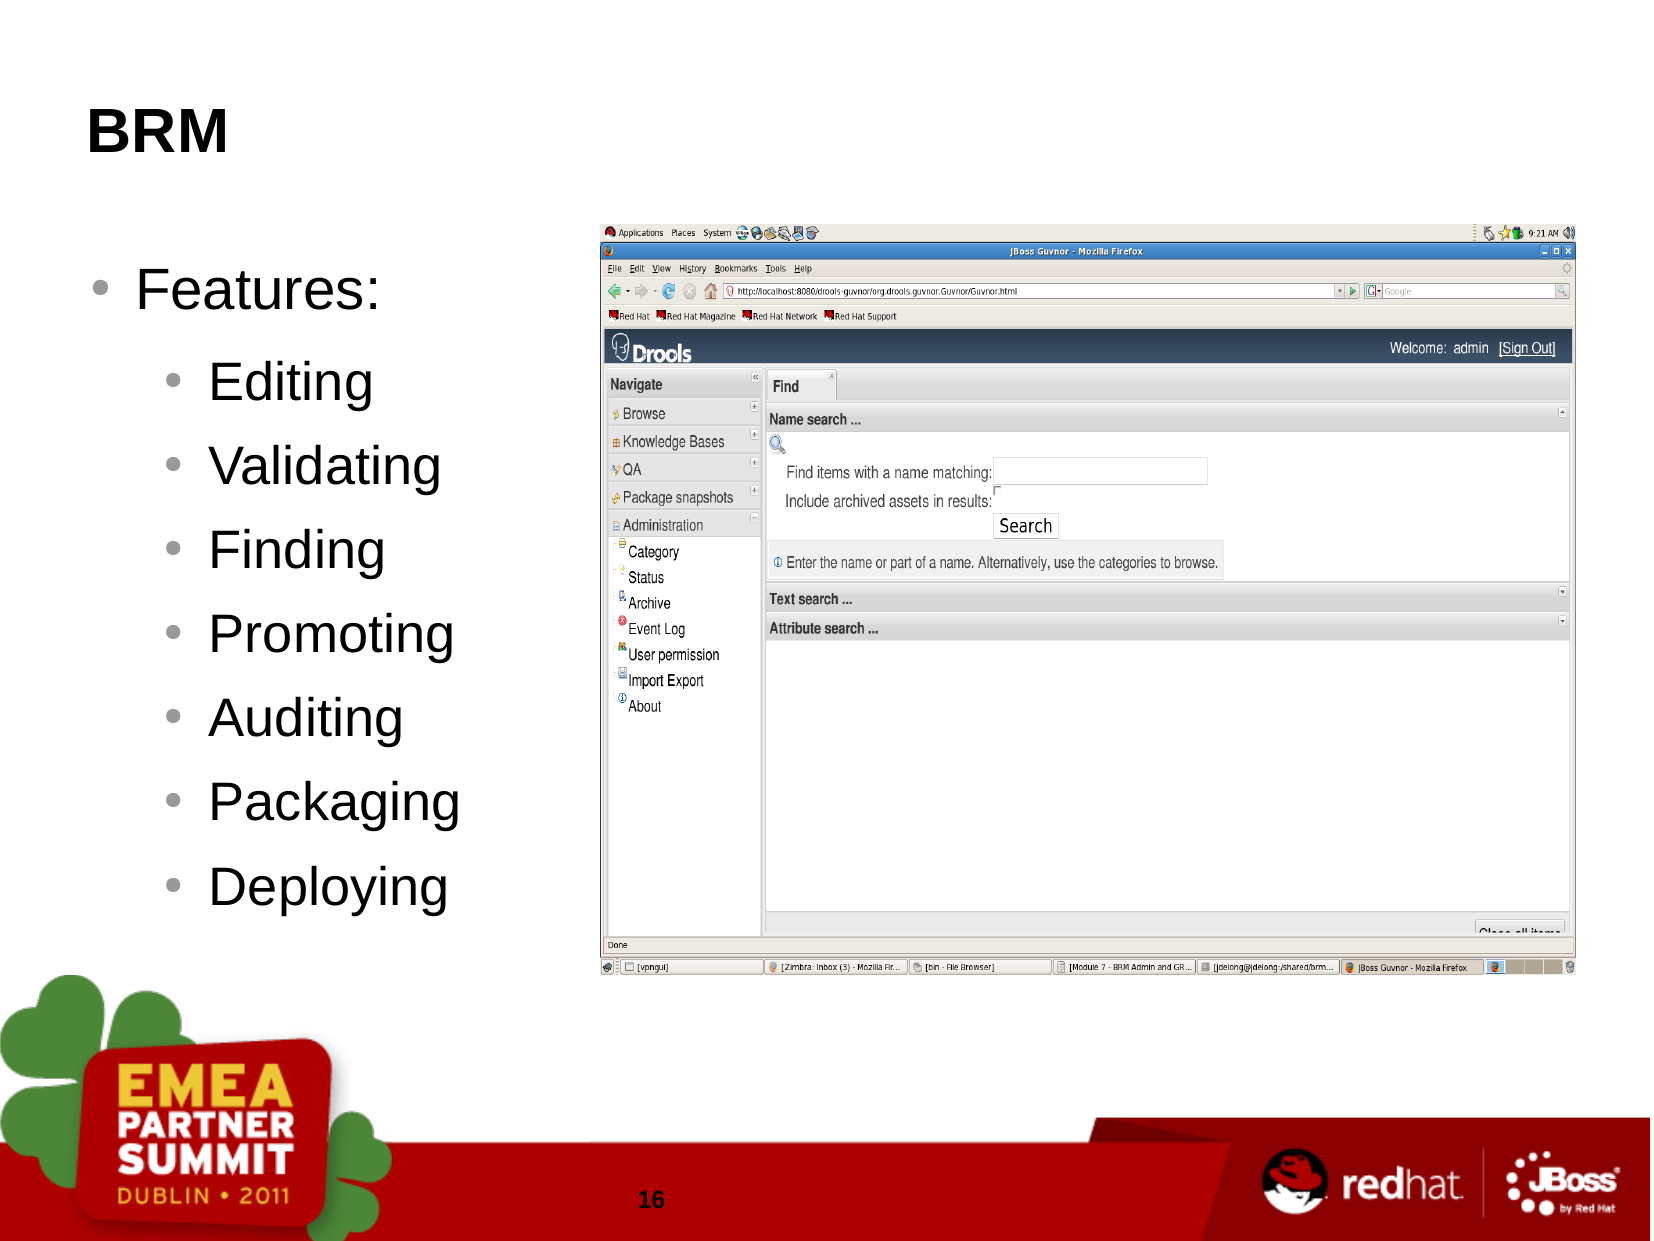

# BRM
Features:
Editing
Validating
Finding
Promoting
Auditing
Packaging
Deploying